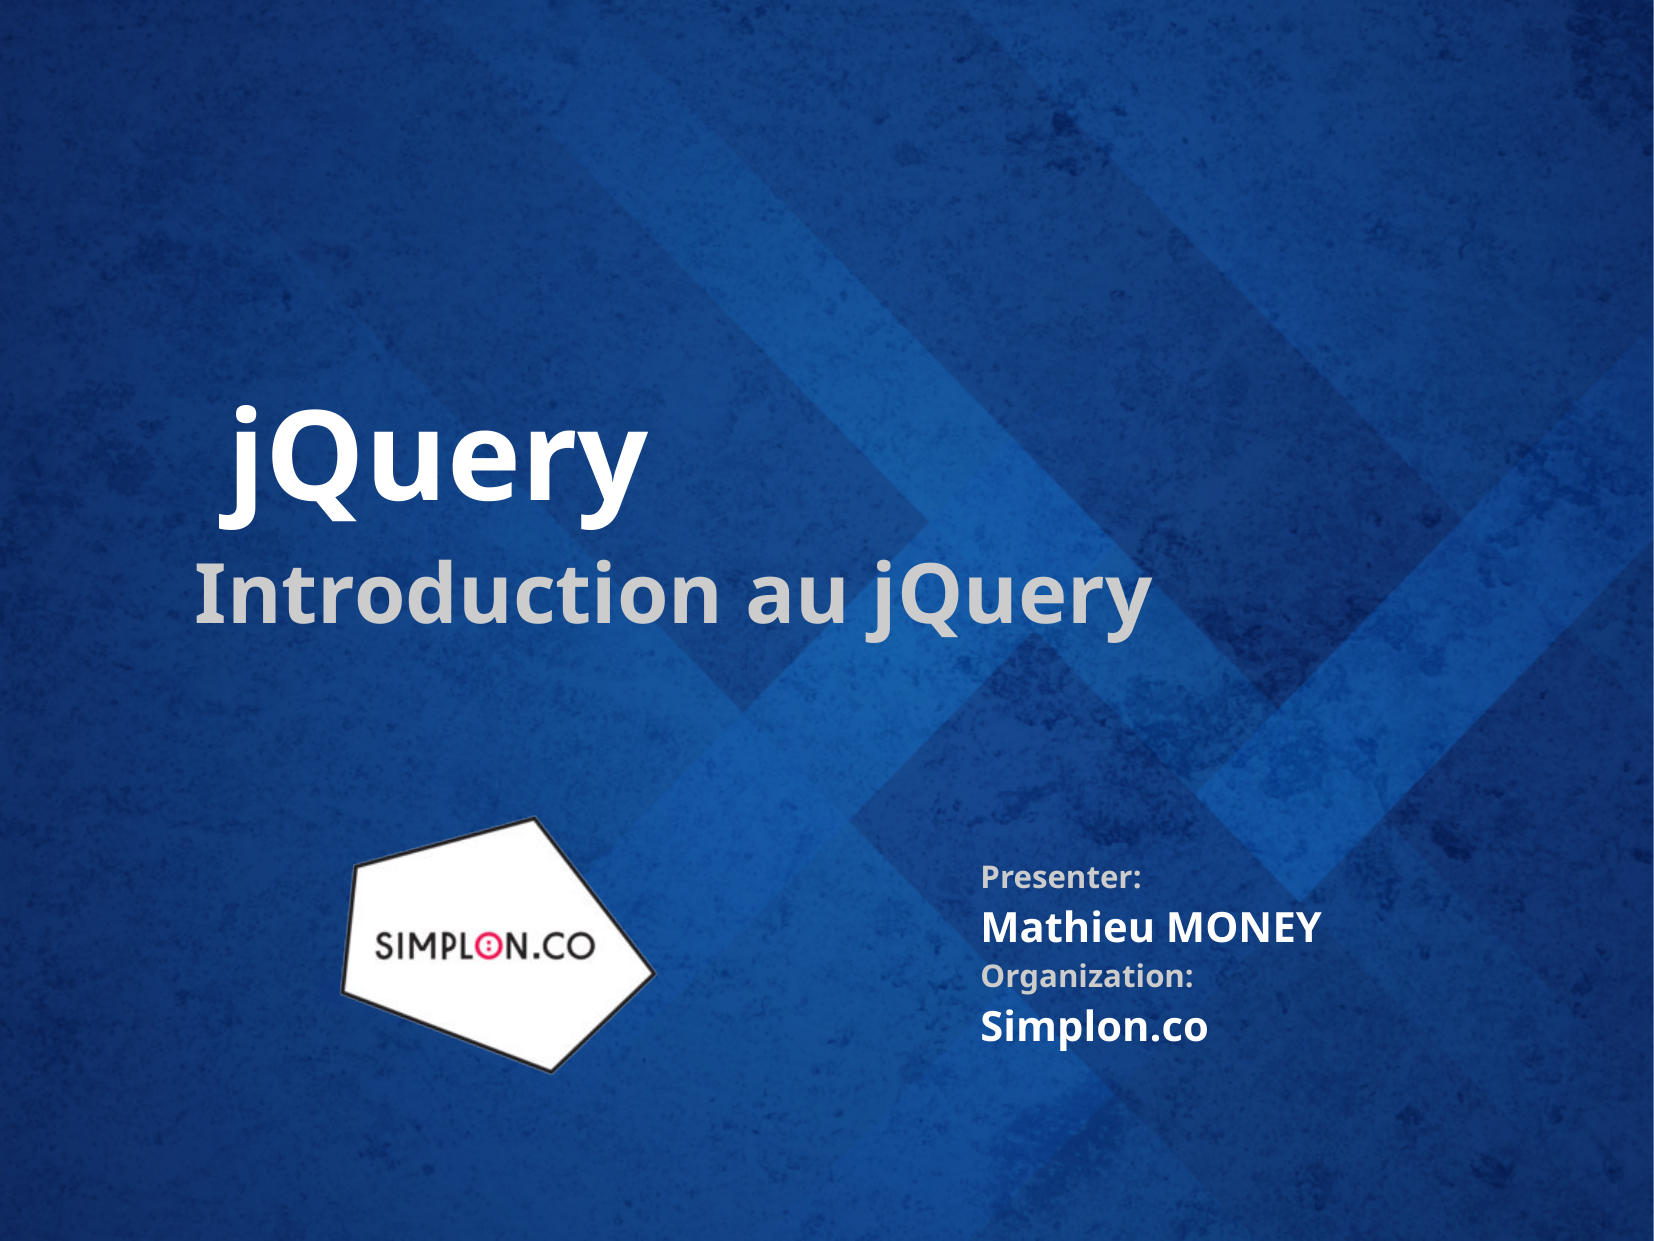

# jQuery
Introduction au jQuery
Presenter:
Mathieu MONEY
Organization:
Simplon.co